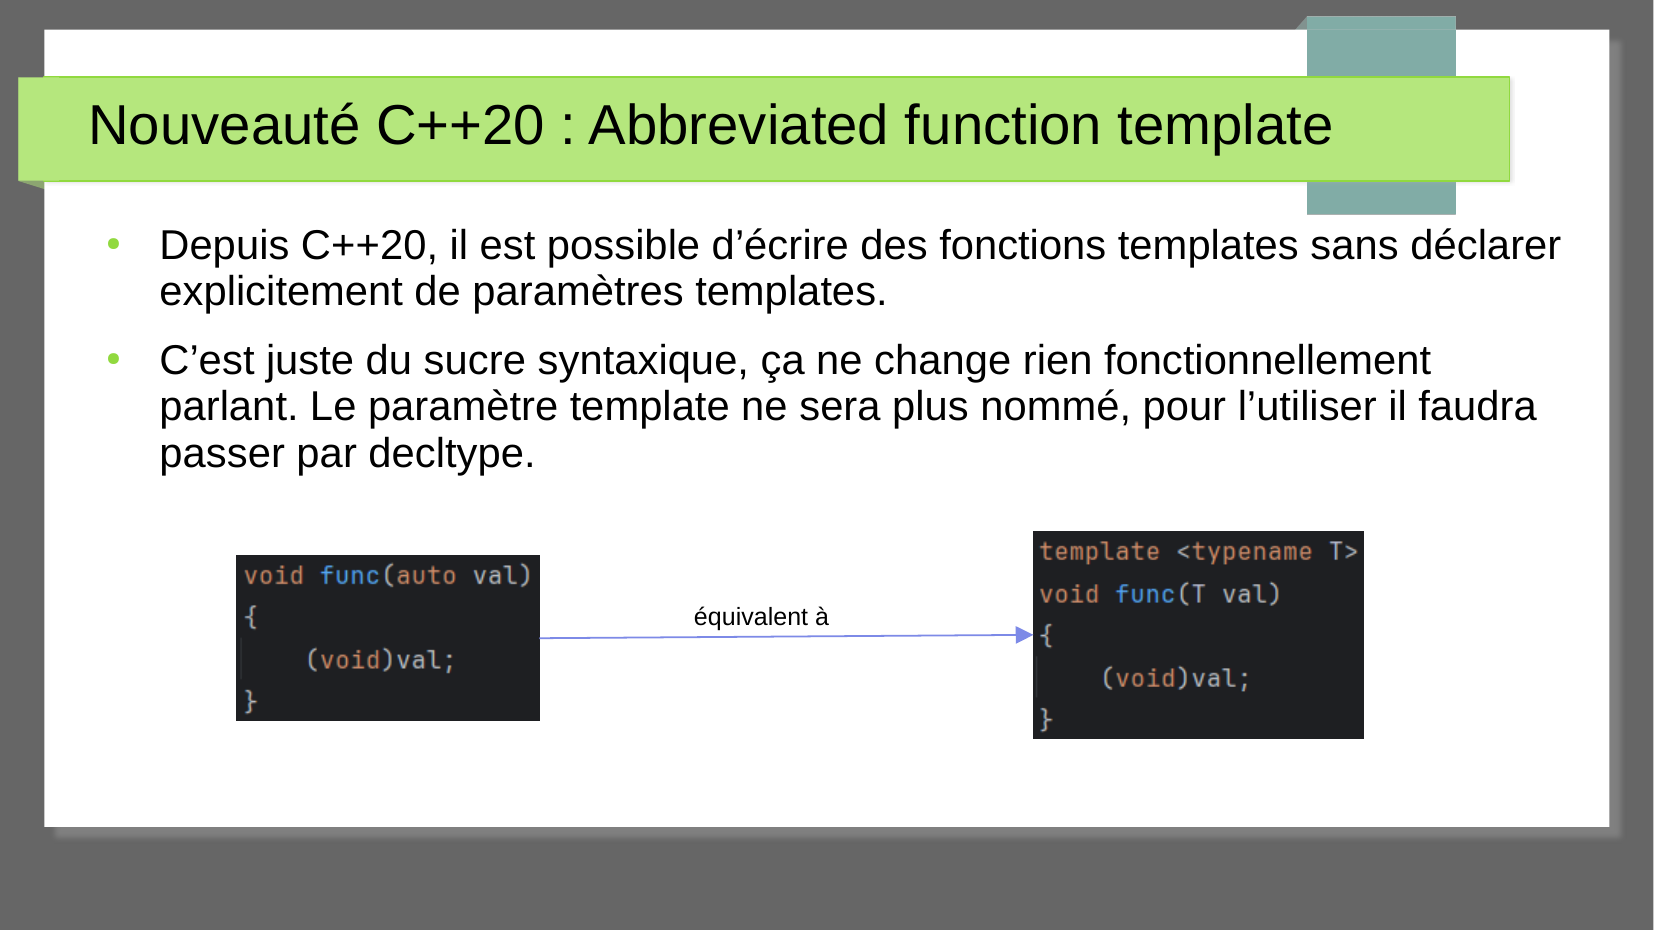

# Nouveauté C++20 : Abbreviated function template
Depuis C++20, il est possible d’écrire des fonctions templates sans déclarer explicitement de paramètres templates.
C’est juste du sucre syntaxique, ça ne change rien fonctionnellement parlant. Le paramètre template ne sera plus nommé, pour l’utiliser il faudra passer par decltype.
équivalent à